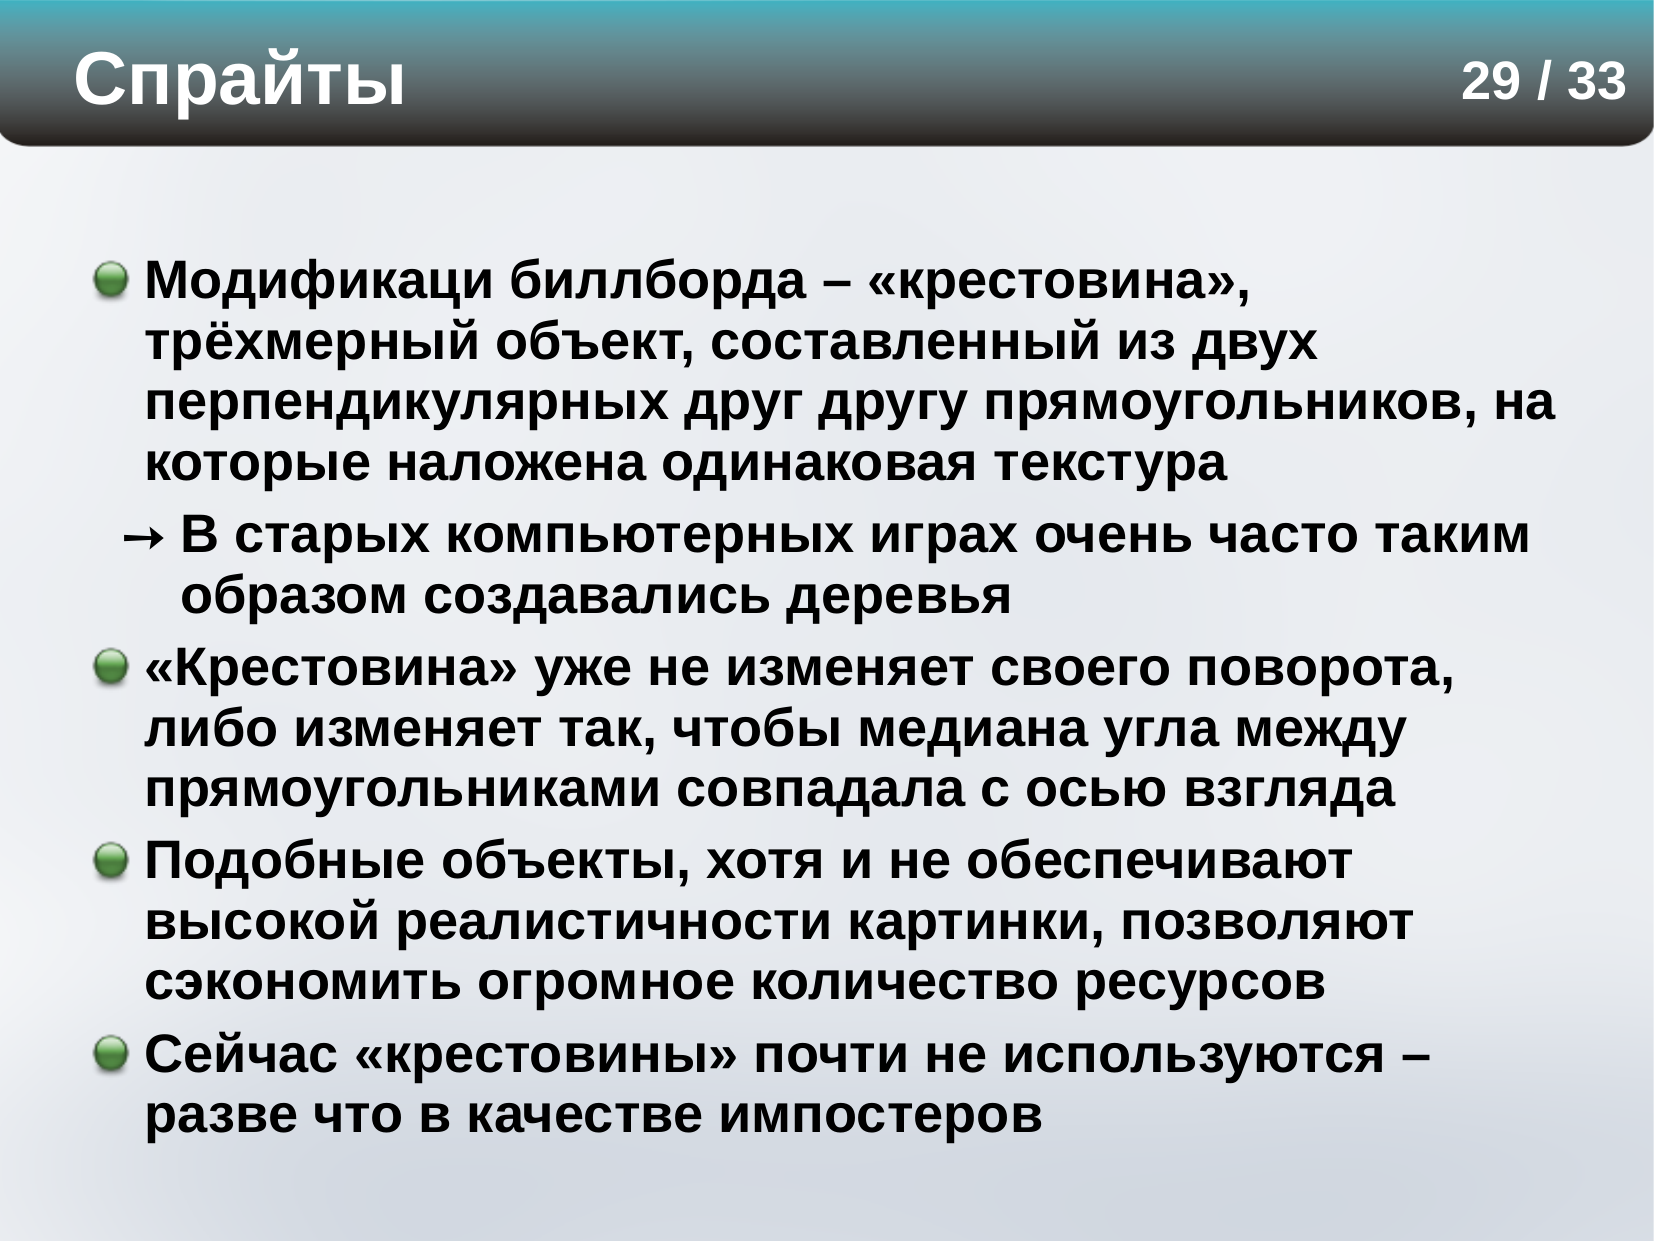

Спрайты
Модификаци биллборда – «крестовина», трёхмерный объект, составленный из двух перпендикулярных друг другу прямоугольников, на которые наложена одинаковая текстура
В старых компьютерных играх очень часто таким образом создавались деревья
«Крестовина» уже не изменяет своего поворота, либо изменяет так, чтобы медиана угла между прямоугольниками совпадала с осью взгляда
Подобные объекты, хотя и не обеспечивают высокой реалистичности картинки, позволяют сэкономить огромное количество ресурсов
Сейчас «крестовины» почти не используются – разве что в качестве импостеров